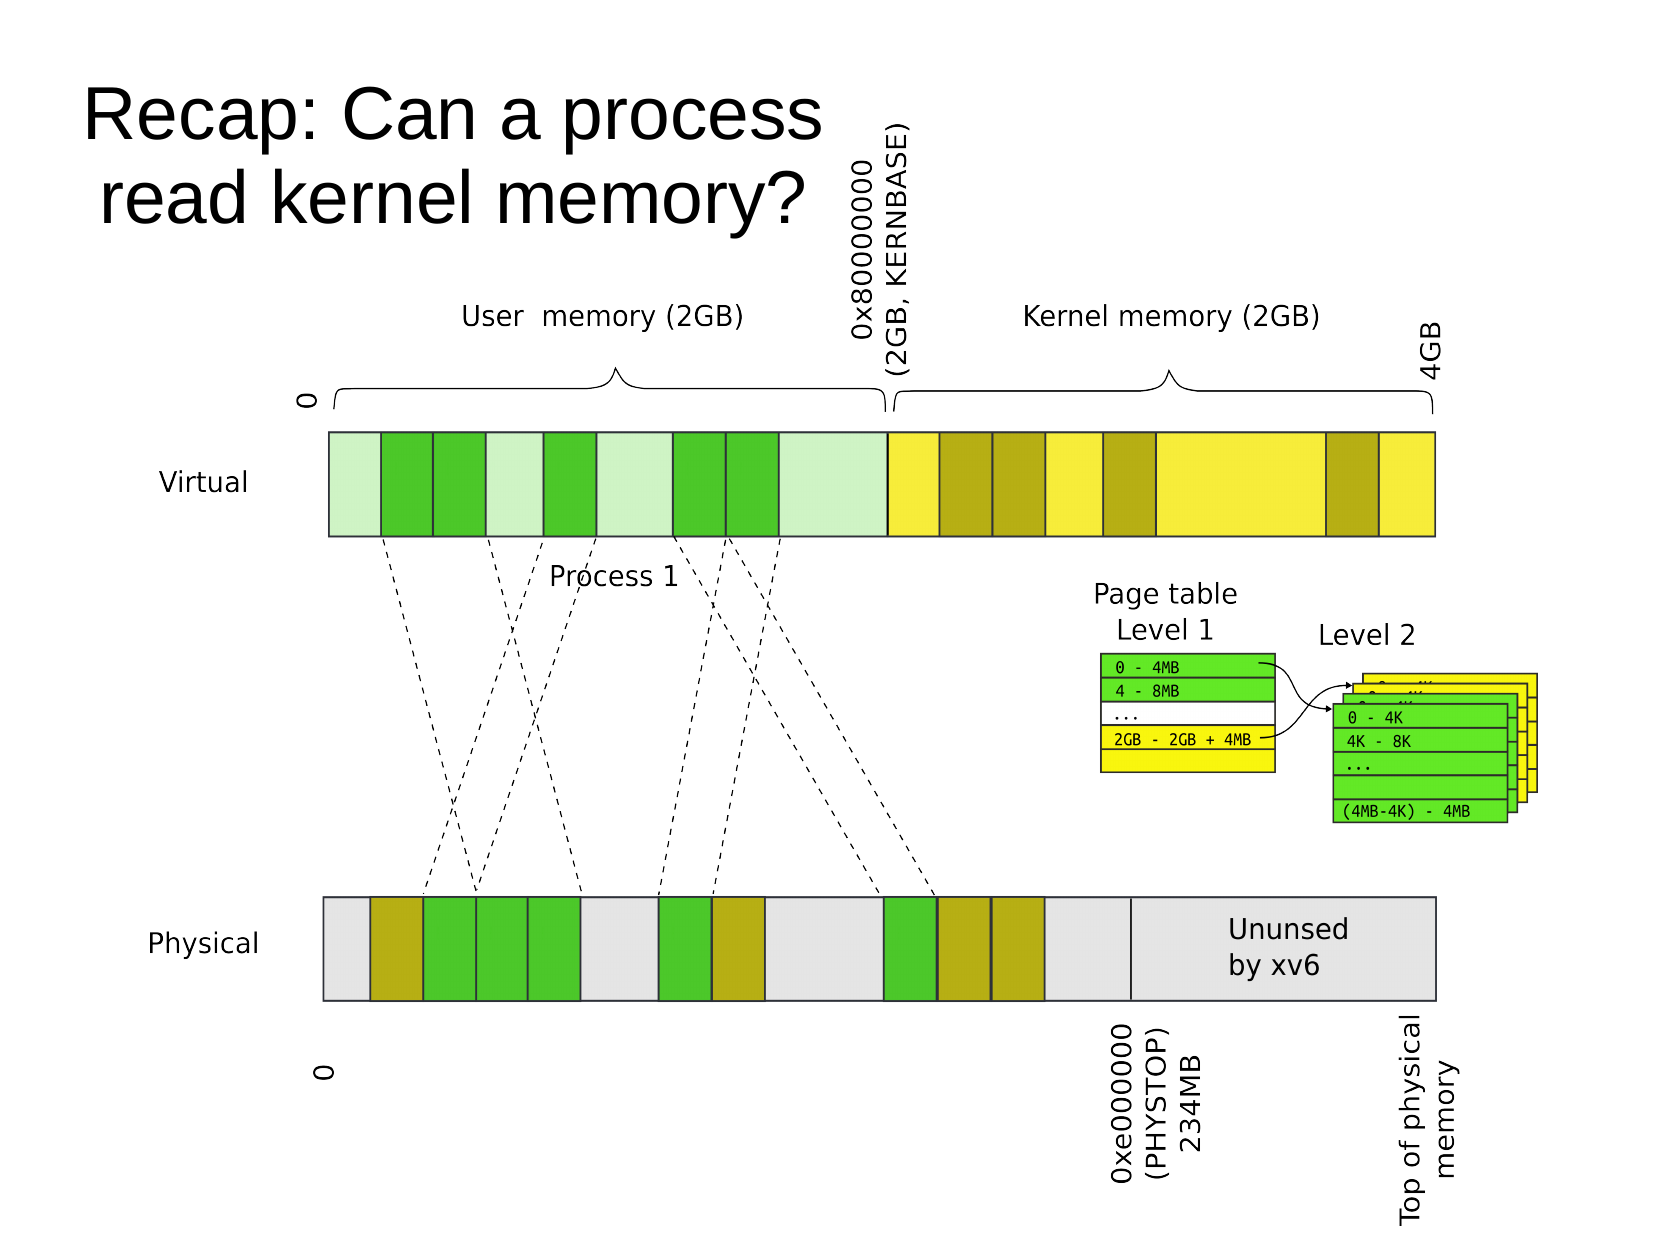

# Recap: Can a process read kernel memory?